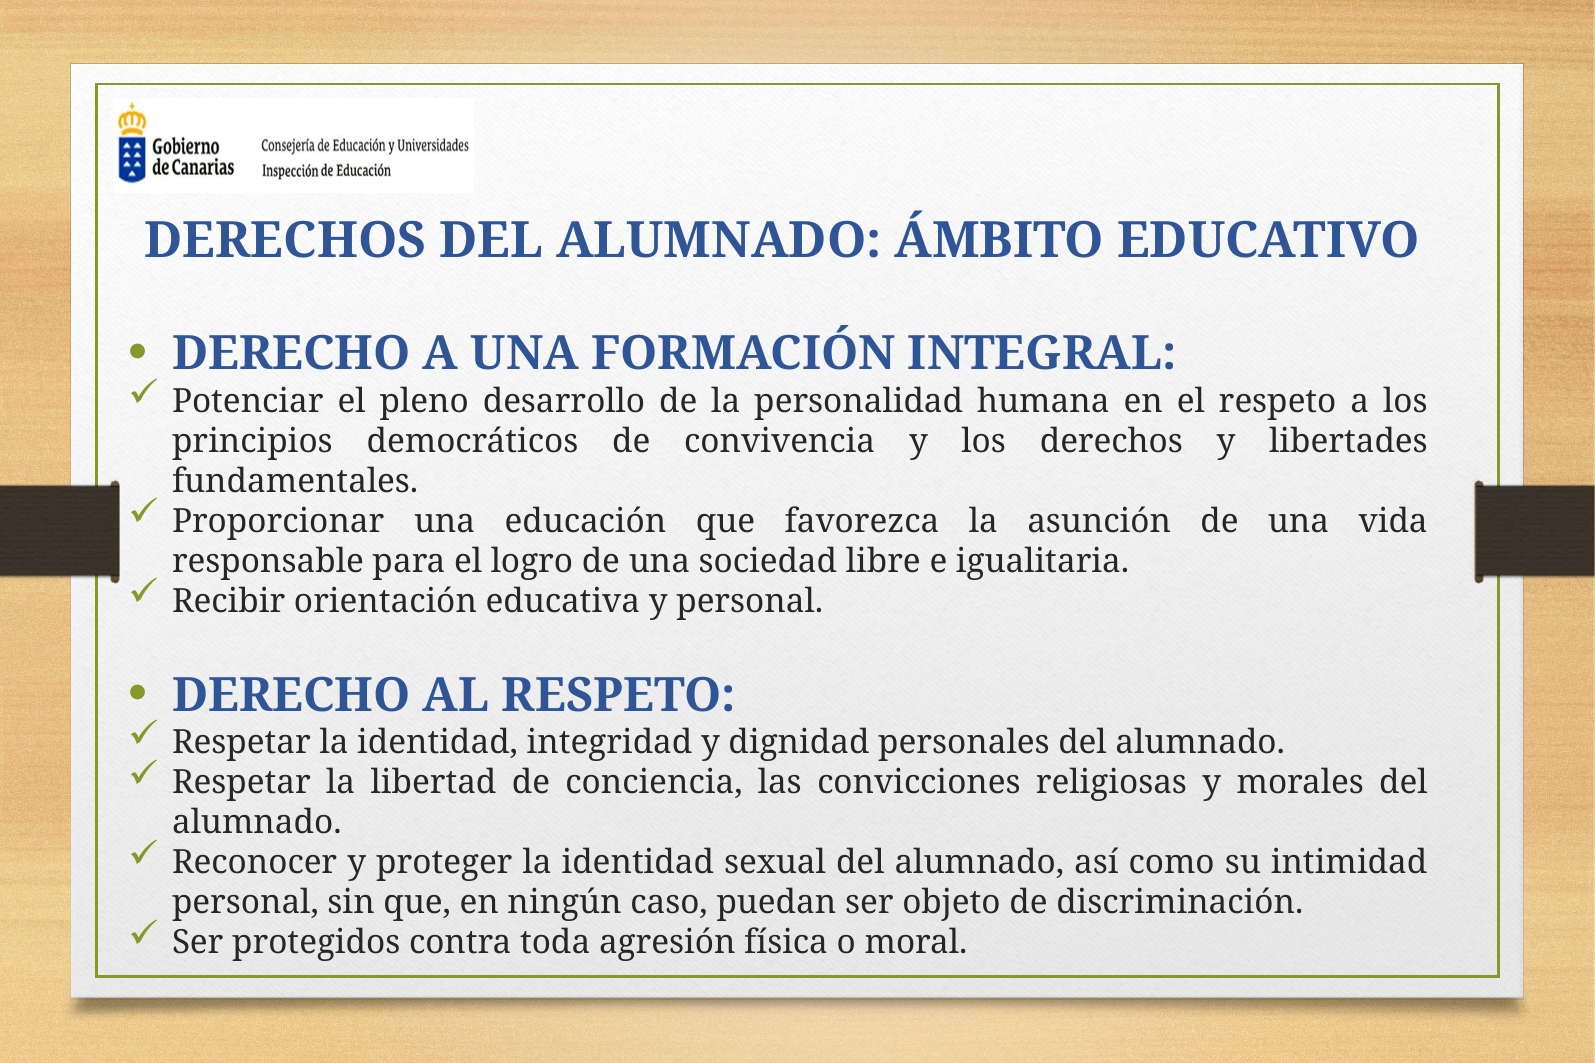

DERECHOS DEL ALUMNADO: ÁMBITO EDUCATIVO
DERECHO A UNA FORMACIÓN INTEGRAL:
Potenciar el pleno desarrollo de la personalidad humana en el respeto a los principios democráticos de convivencia y los derechos y libertades fundamentales.
Proporcionar una educación que favorezca la asunción de una vida responsable para el logro de una sociedad libre e igualitaria.
Recibir orientación educativa y personal.
DERECHO AL RESPETO:
Respetar la identidad, integridad y dignidad personales del alumnado.
Respetar la libertad de conciencia, las convicciones religiosas y morales del alumnado.
Reconocer y proteger la identidad sexual del alumnado, así como su intimidad personal, sin que, en ningún caso, puedan ser objeto de discriminación.
Ser protegidos contra toda agresión física o moral.